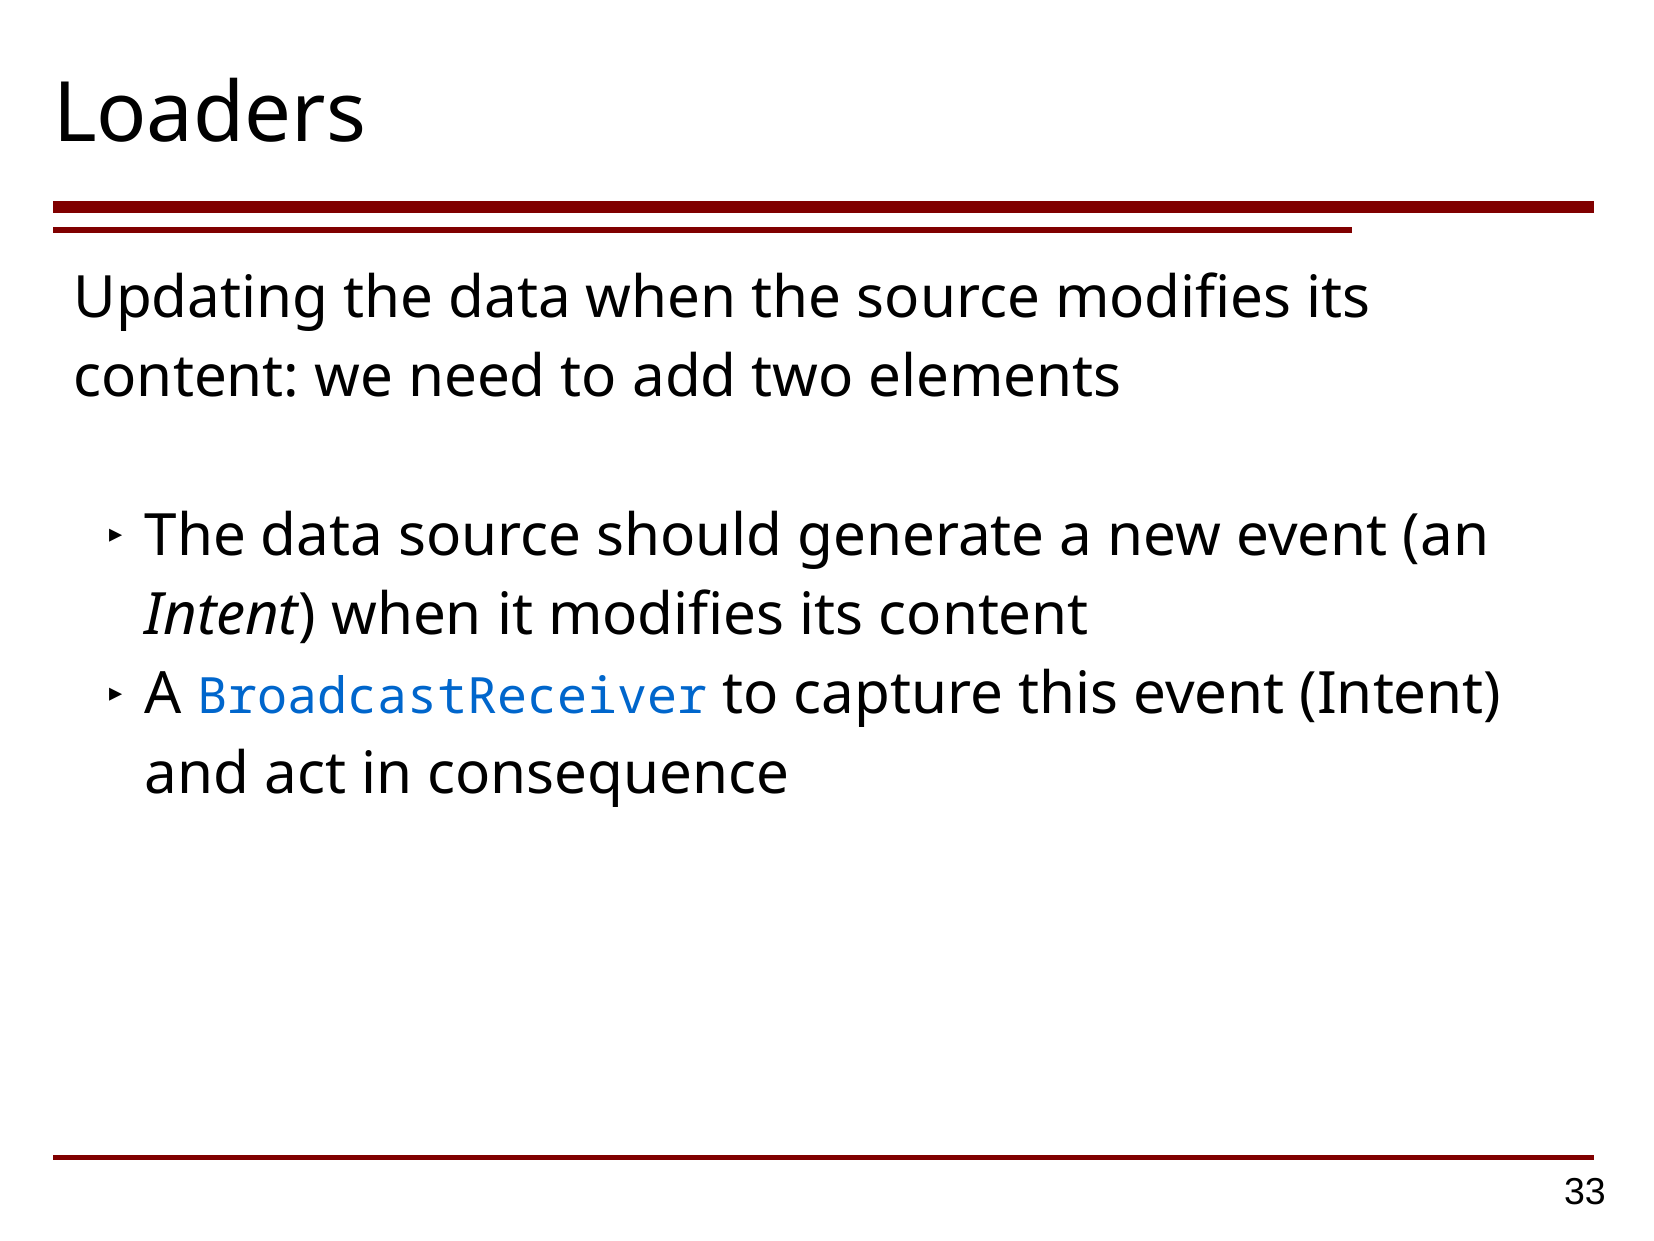

# Loaders
Updating the data when the source modifies its content: we need to add two elements
The data source should generate a new event (an Intent) when it modifies its content
A BroadcastReceiver to capture this event (Intent) and act in consequence